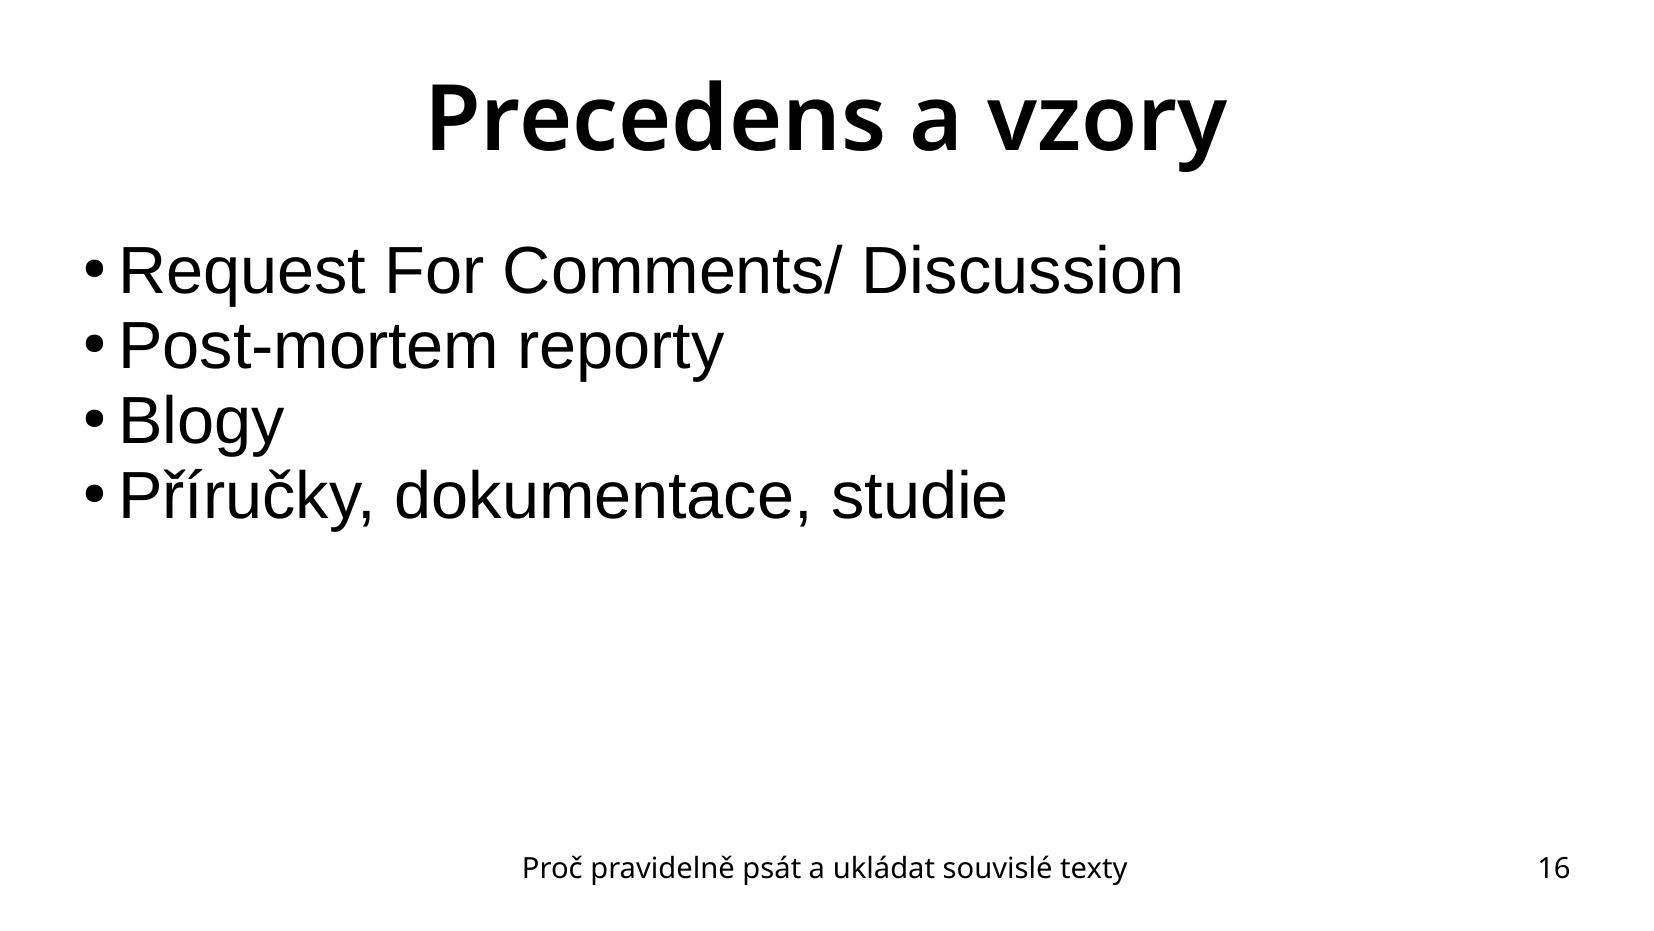

# Precedens a vzory
Request For Comments/ Discussion
Post-mortem reporty
Blogy
Příručky, dokumentace, studie
Proč pravidelně psát a ukládat souvislé texty
16